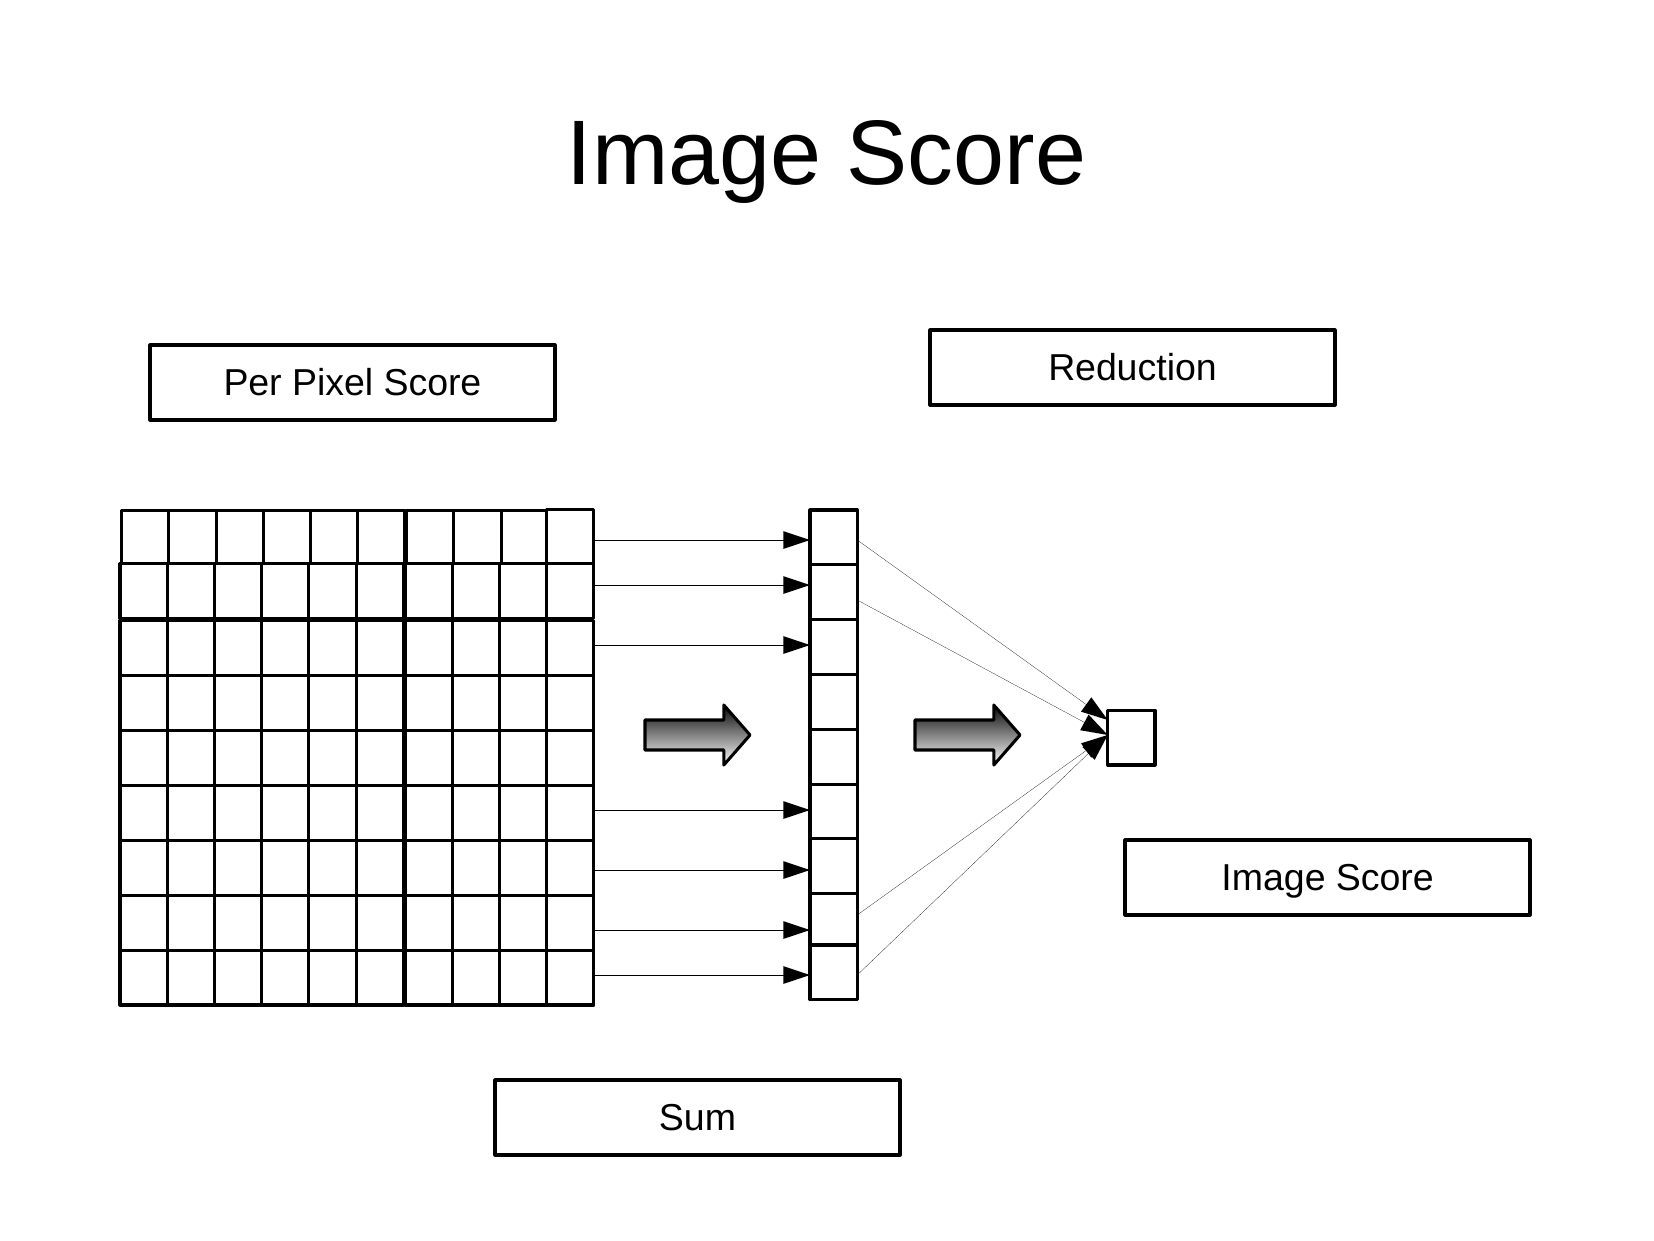

# Image Score
Reduction
Per Pixel Score
Image Score
Sum